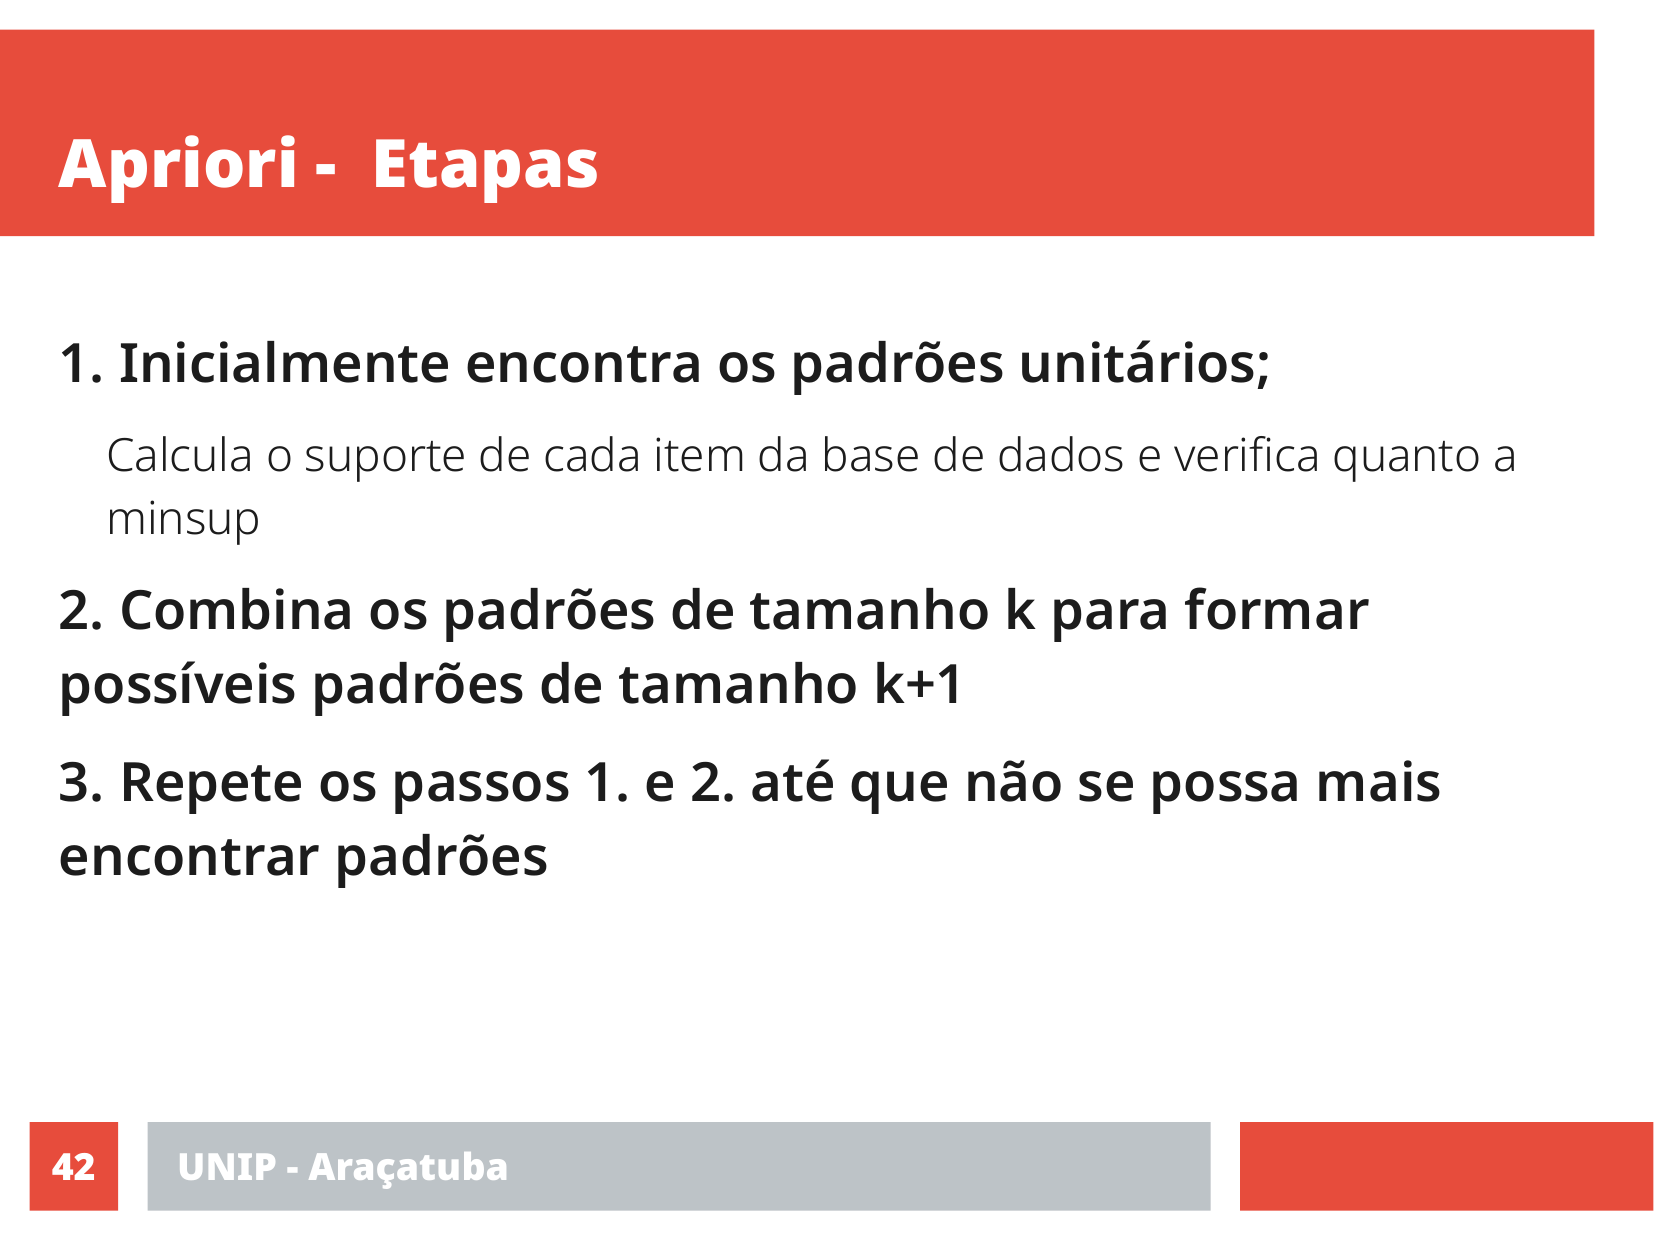

# Apriori - Etapas
1. Inicialmente encontra os padrões unitários;
Calcula o suporte de cada item da base de dados e verifica quanto a minsup
2. Combina os padrões de tamanho k para formar possíveis padrões de tamanho k+1
3. Repete os passos 1. e 2. até que não se possa mais encontrar padrões
42
UNIP - Araçatuba